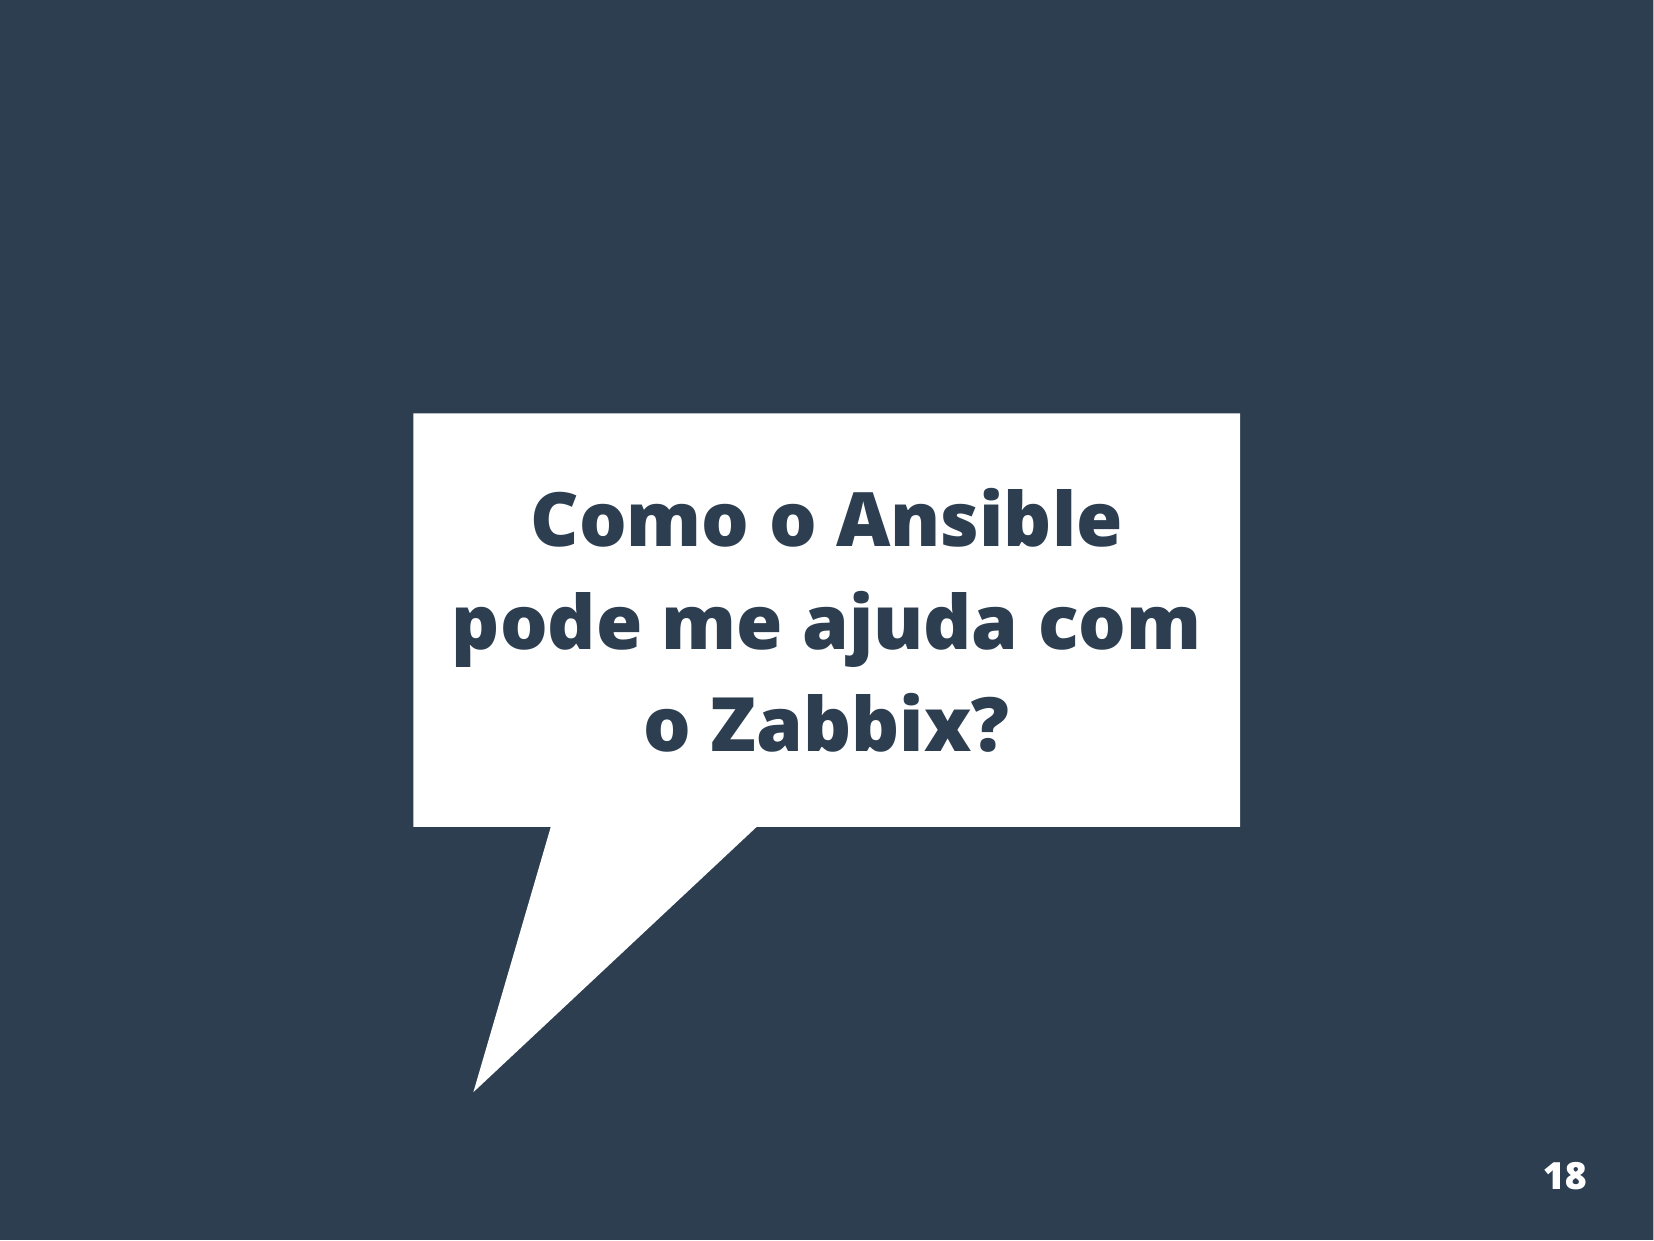

# Como o Ansible pode me ajuda com o Zabbix?
18